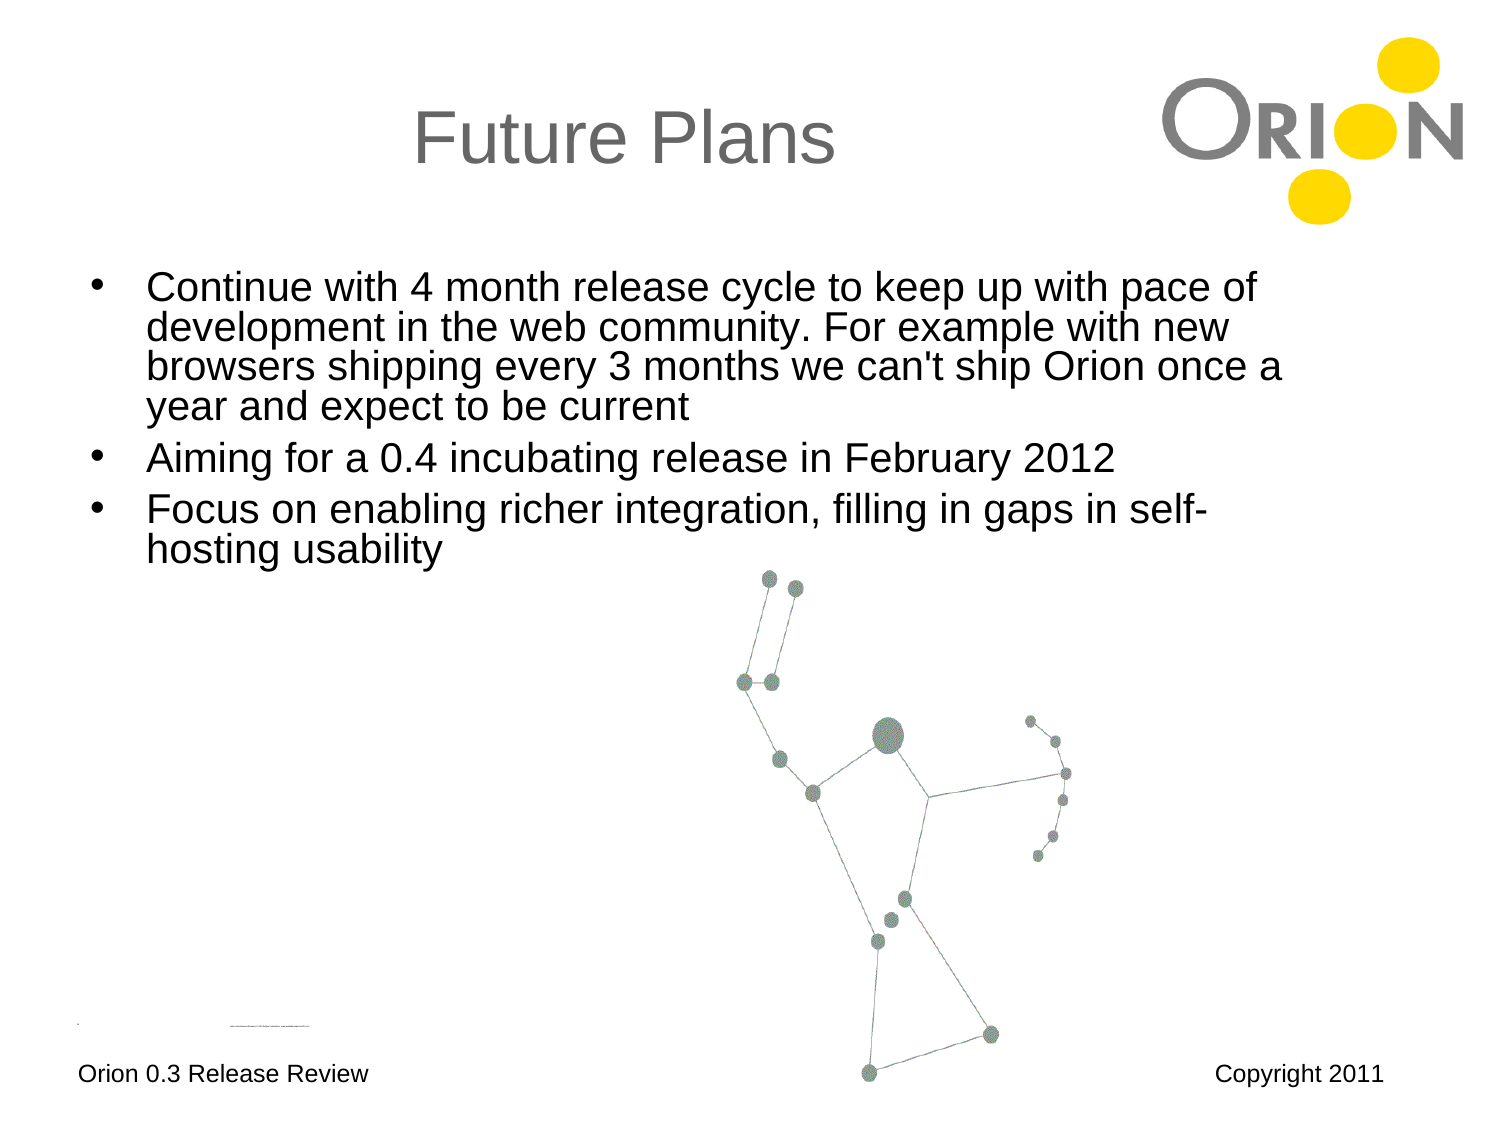

# Future Plans
Continue with 4 month release cycle to keep up with pace of development in the web community. For example with new browsers shipping every 3 months we can't ship Orion once a year and expect to be current
Aiming for a 0.4 incubating release in February 2012
Focus on enabling richer integration, filling in gaps in self-hosting usability
18
Copyright 2011